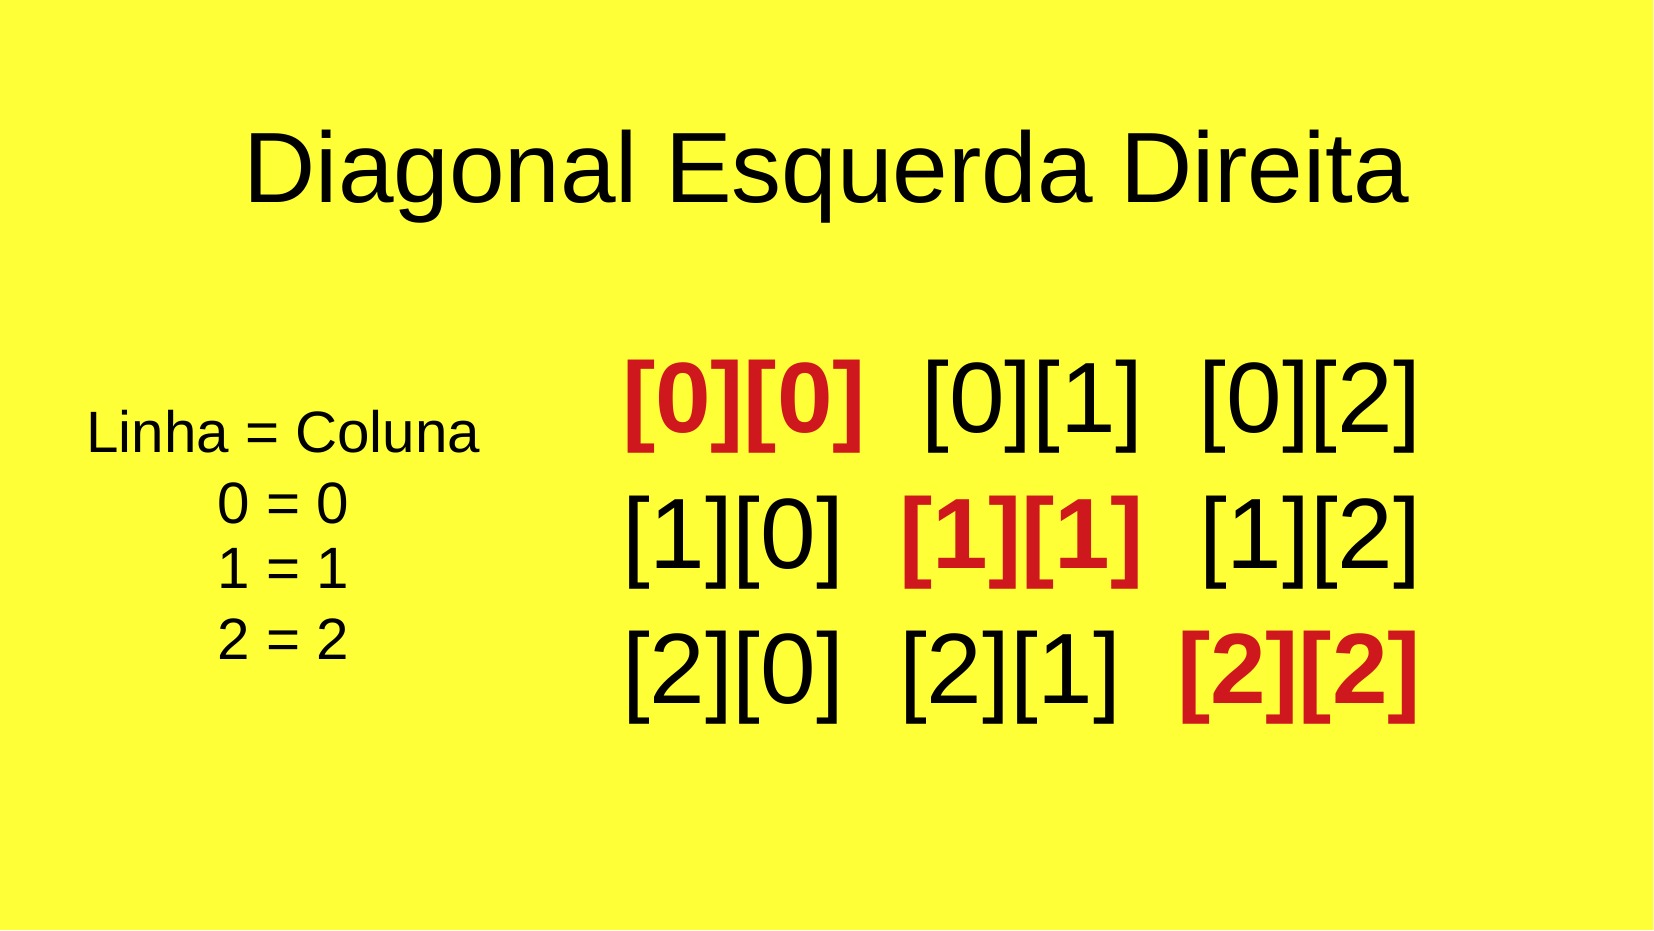

# Diagonal Esquerda Direita
[0][0] [0][1] [0][2]
[1][0] [1][1] [1][2]
[2][0] [2][1] [2][2]
Linha = Coluna
0 = 0
1 = 1
2 = 2